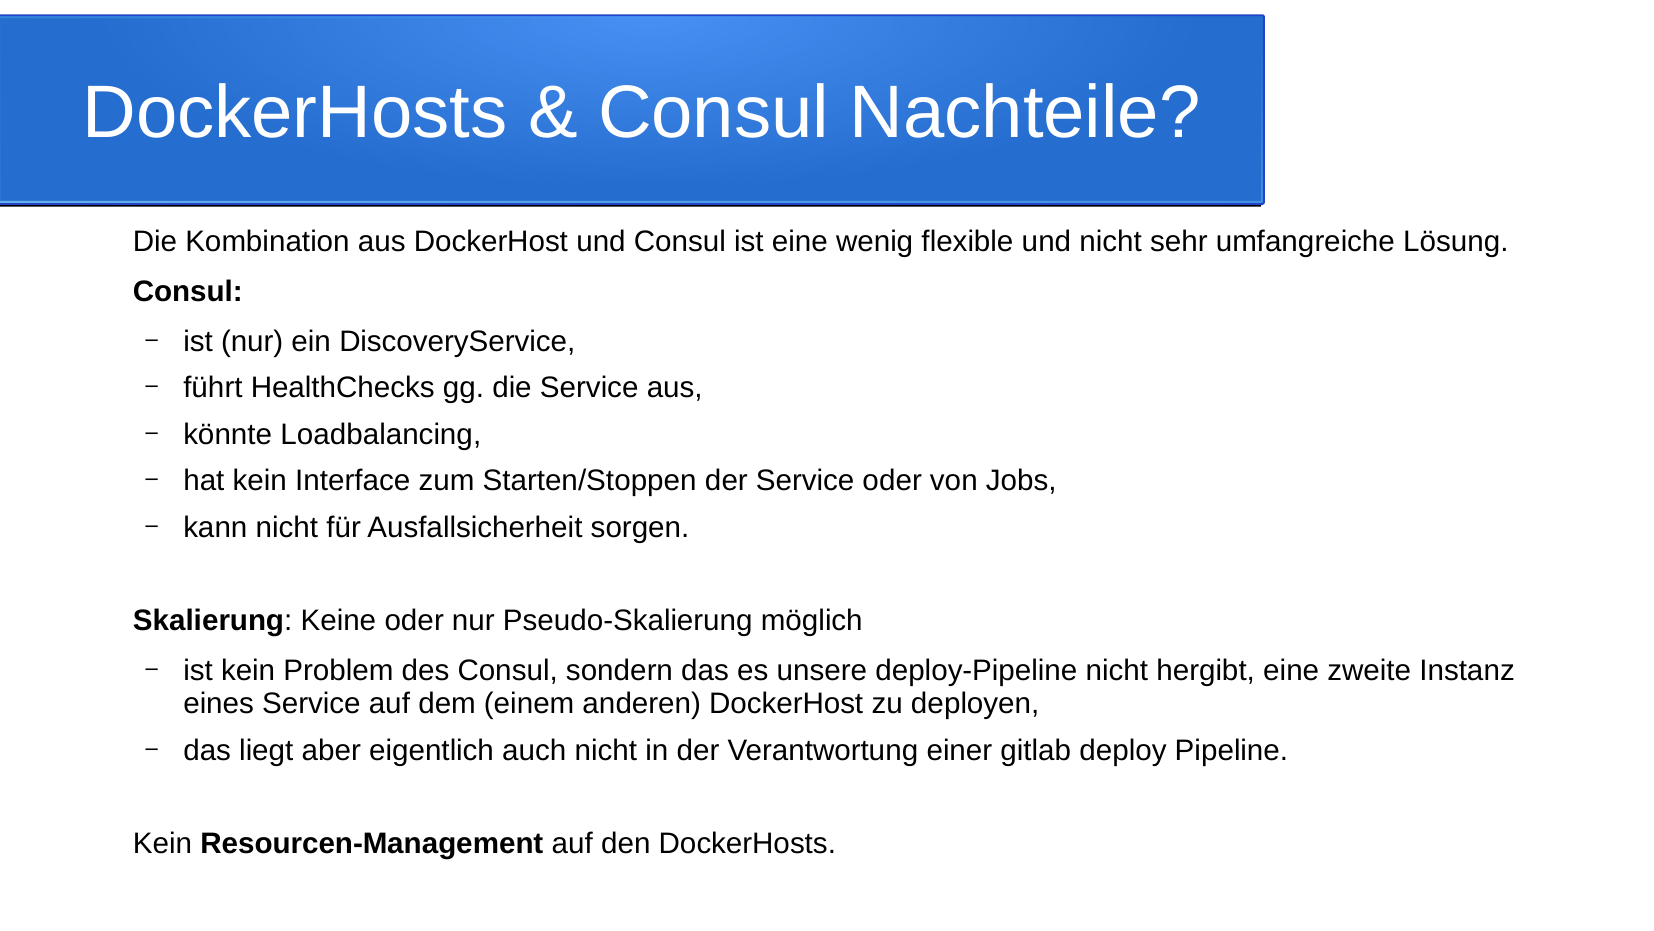

# DockerHosts & Consul Nachteile?
Die Kombination aus DockerHost und Consul ist eine wenig flexible und nicht sehr umfangreiche Lösung.
Consul:
ist (nur) ein DiscoveryService,
führt HealthChecks gg. die Service aus,
könnte Loadbalancing,
hat kein Interface zum Starten/Stoppen der Service oder von Jobs,
kann nicht für Ausfallsicherheit sorgen.
Skalierung: Keine oder nur Pseudo-Skalierung möglich
ist kein Problem des Consul, sondern das es unsere deploy-Pipeline nicht hergibt, eine zweite Instanz eines Service auf dem (einem anderen) DockerHost zu deployen,
das liegt aber eigentlich auch nicht in der Verantwortung einer gitlab deploy Pipeline.
Kein Resourcen-Management auf den DockerHosts.